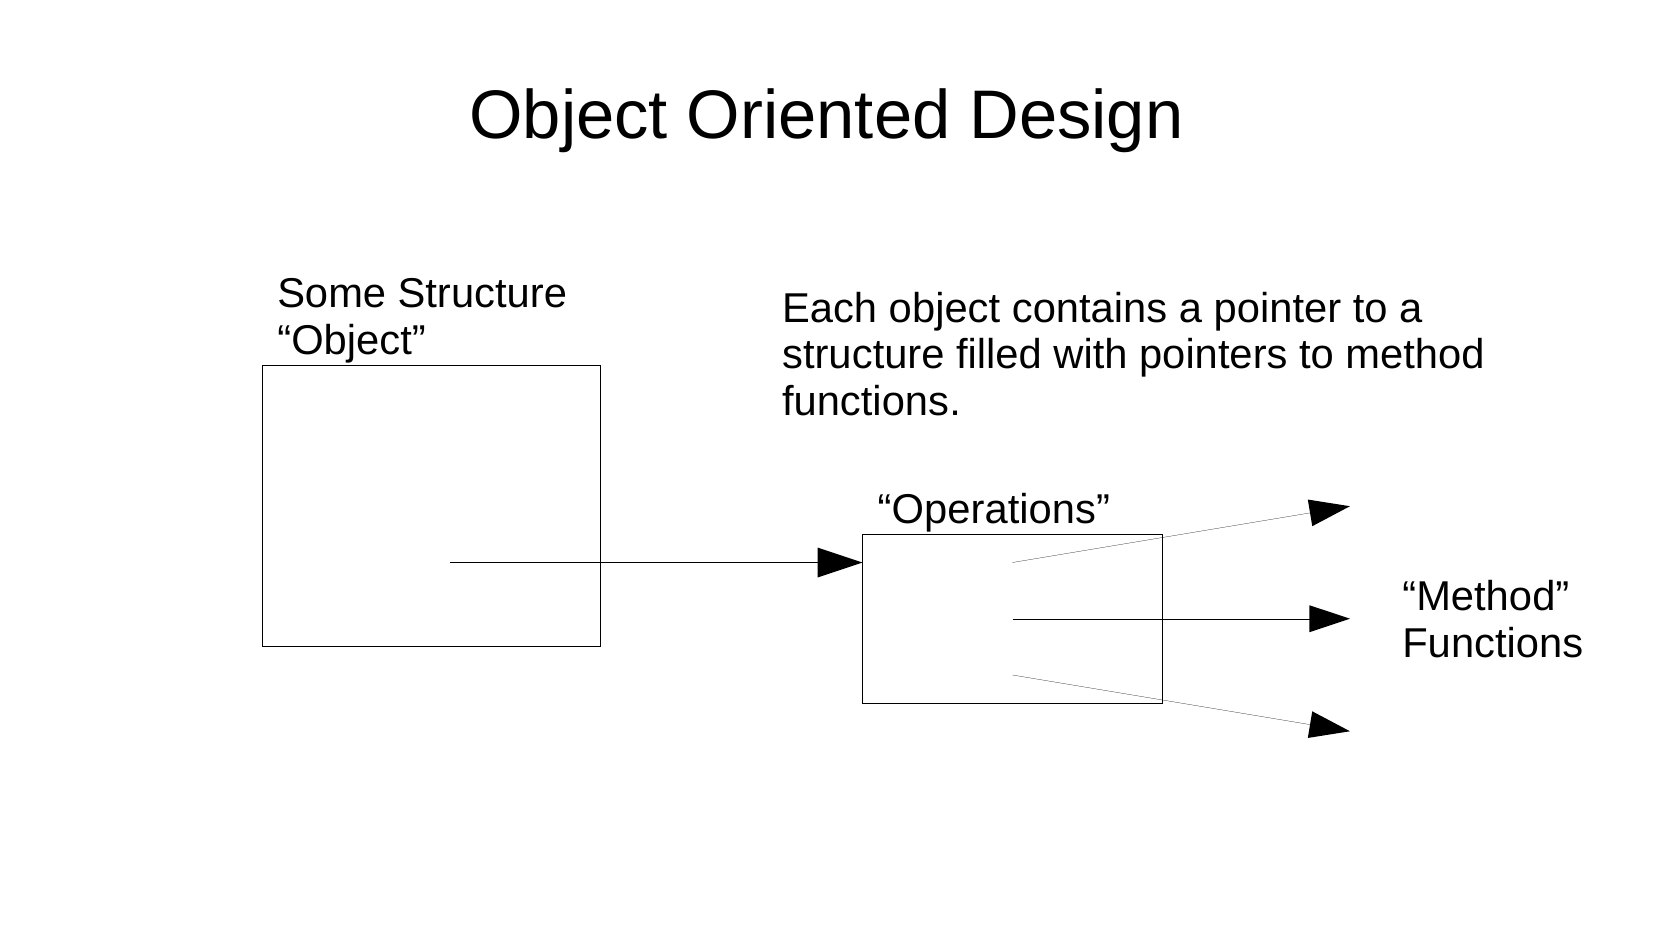

# Object Oriented Design
Some Structure
“Object”
Each object contains a pointer to a
structure filled with pointers to method
functions.
“Operations”
“Method”
Functions